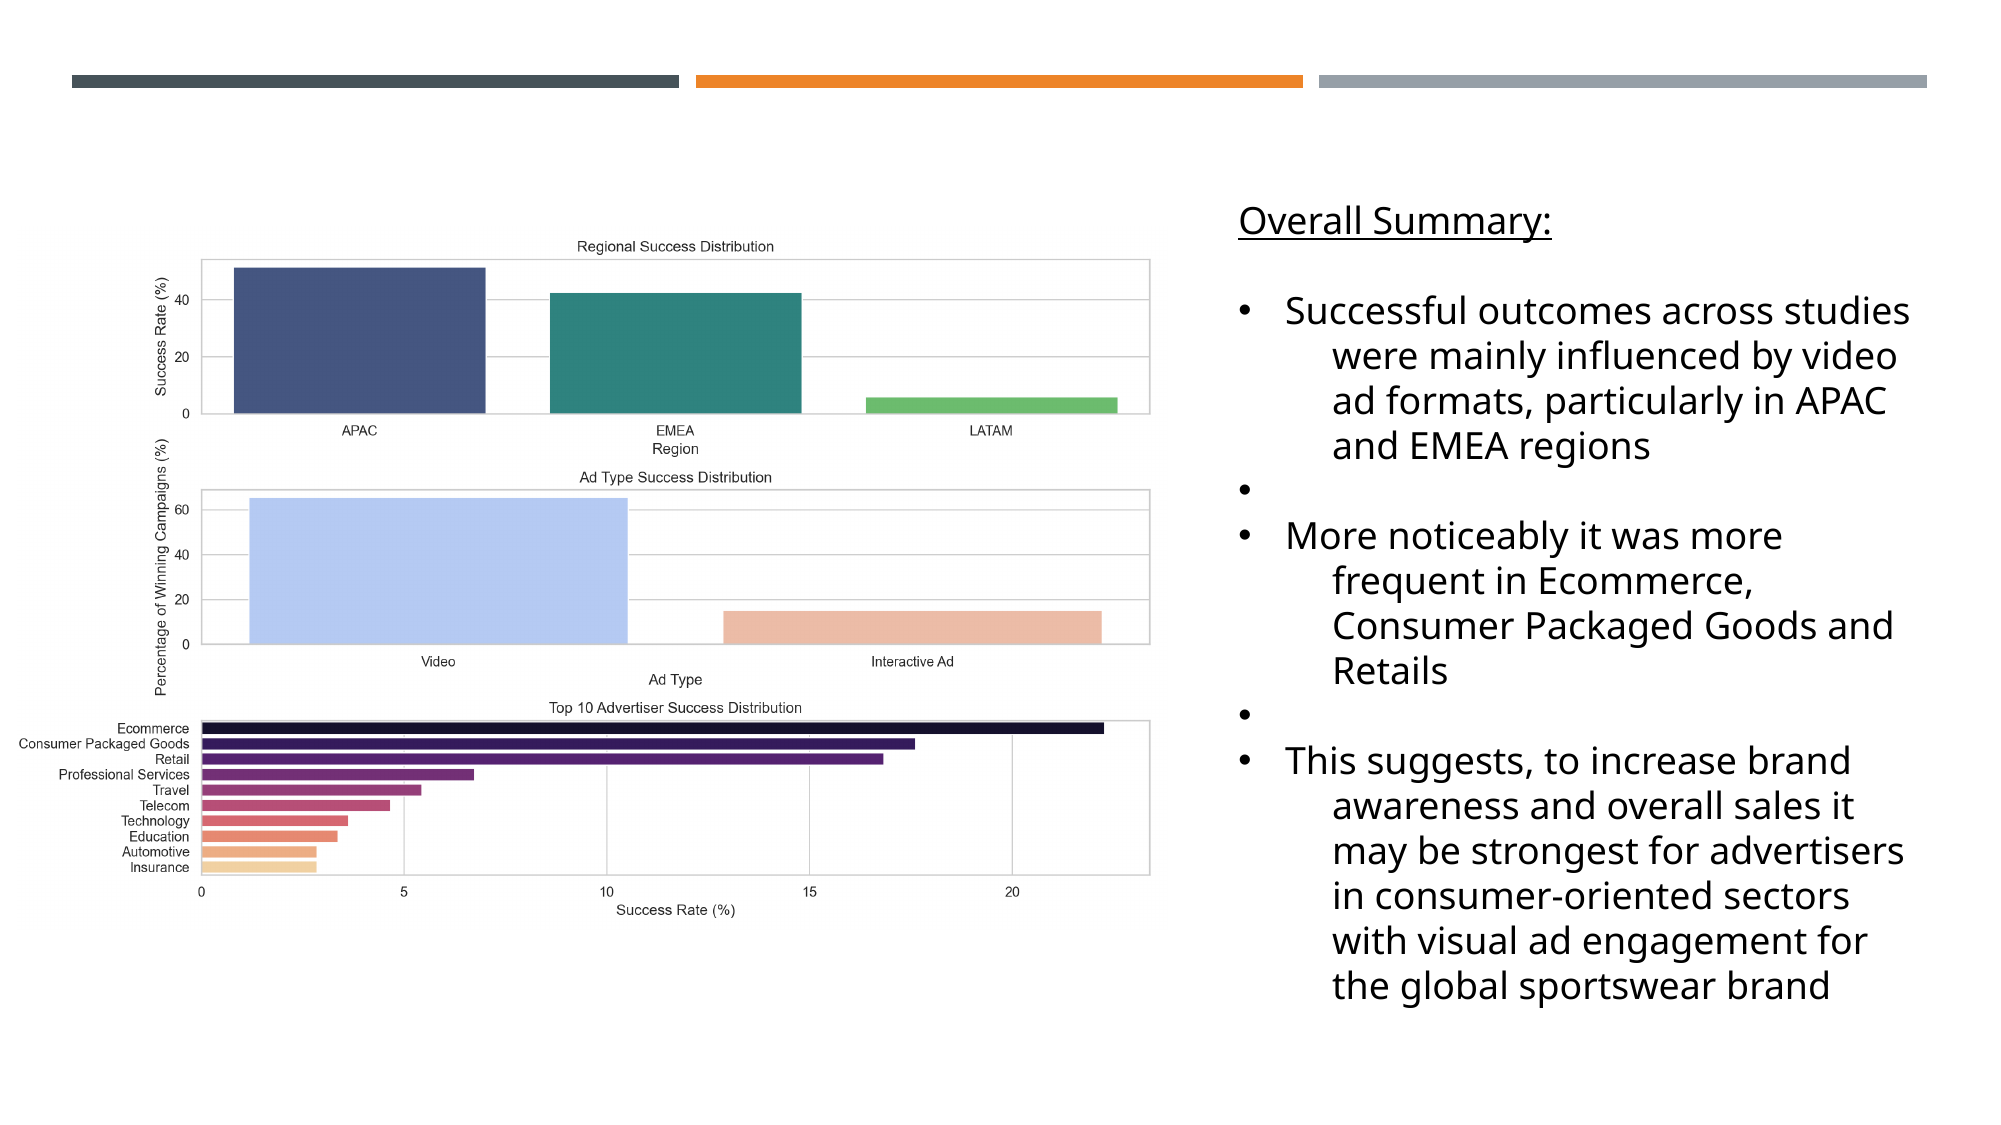

Overall Summary:
Successful outcomes across studies were mainly influenced by video ad formats, particularly in APAC and EMEA regions
More noticeably it was more frequent in Ecommerce, Consumer Packaged Goods and Retails
This suggests, to increase brand awareness and overall sales it may be strongest for advertisers in consumer-oriented sectors with visual ad engagement for the global sportswear brand